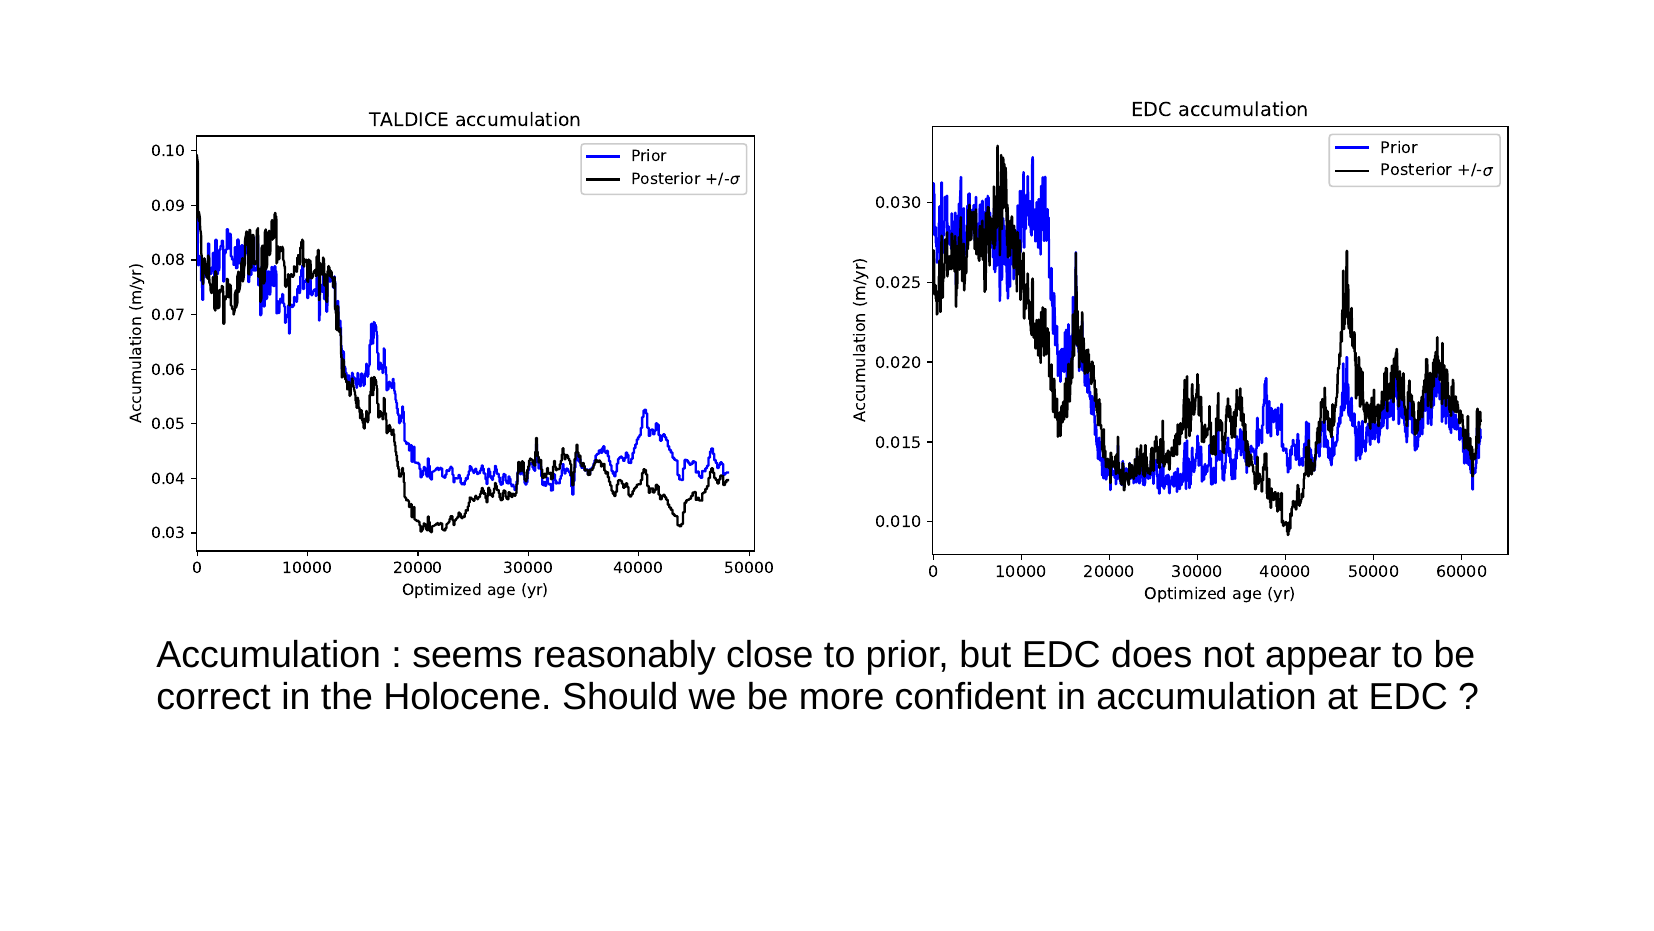

Accumulation : seems reasonably close to prior, but EDC does not appear to be correct in the Holocene. Should we be more confident in accumulation at EDC ?